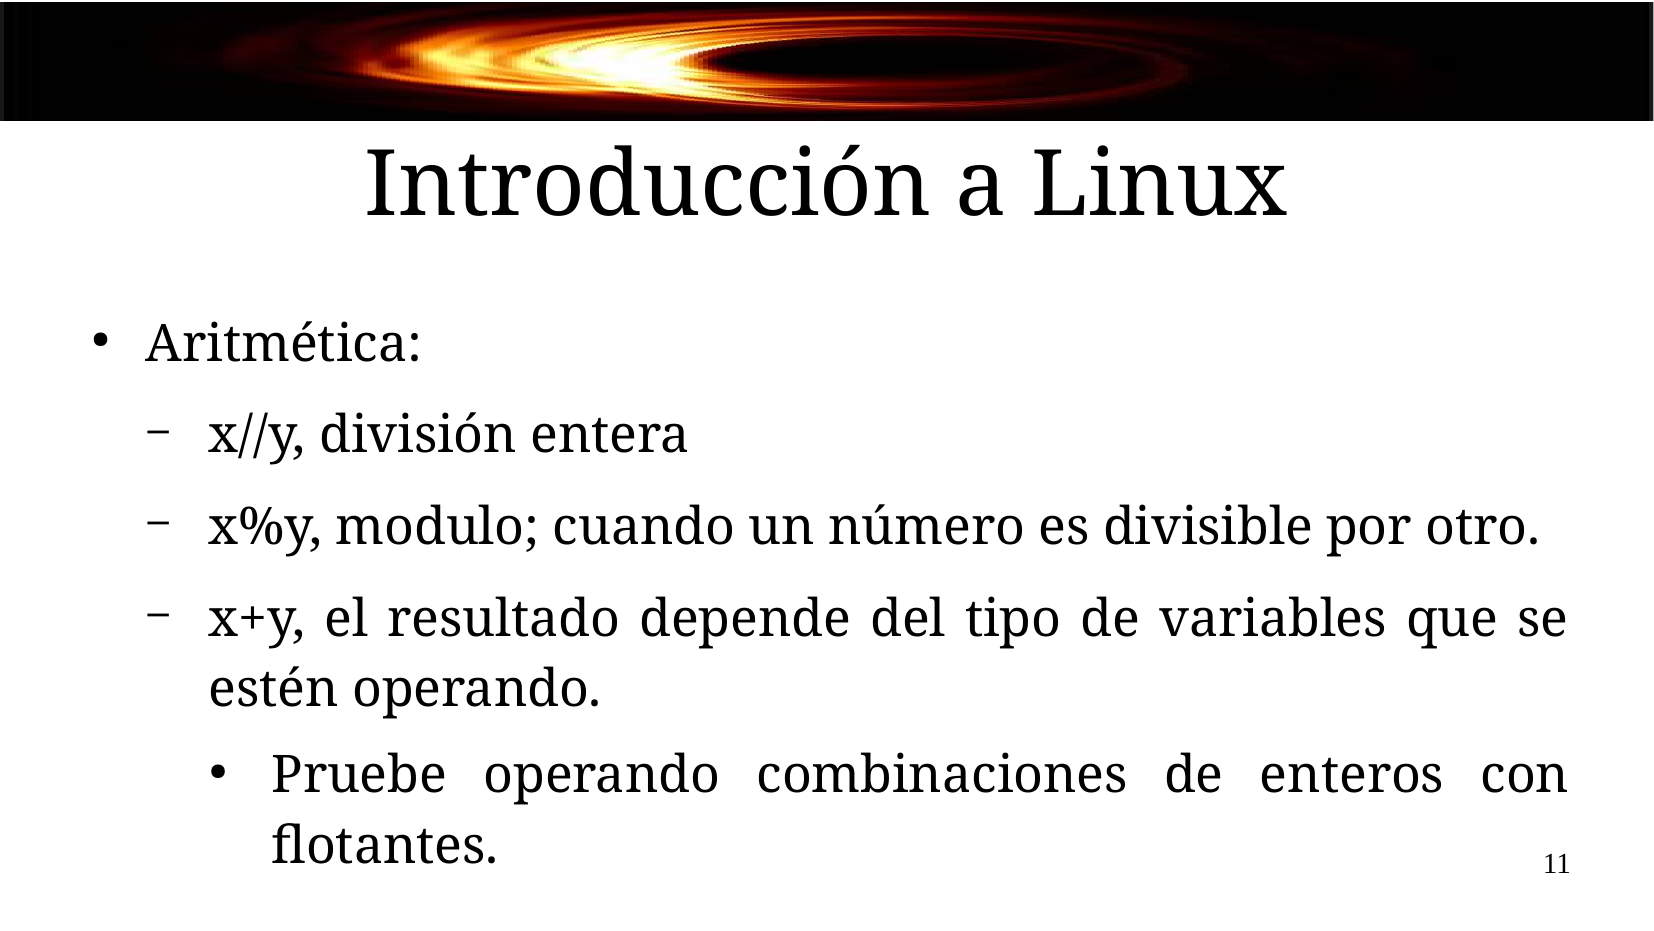

# Introducción a Linux
Aritmética:
x//y, división entera
x%y, modulo; cuando un número es divisible por otro.
x+y, el resultado depende del tipo de variables que se estén operando.
Pruebe operando combinaciones de enteros con flotantes.
11